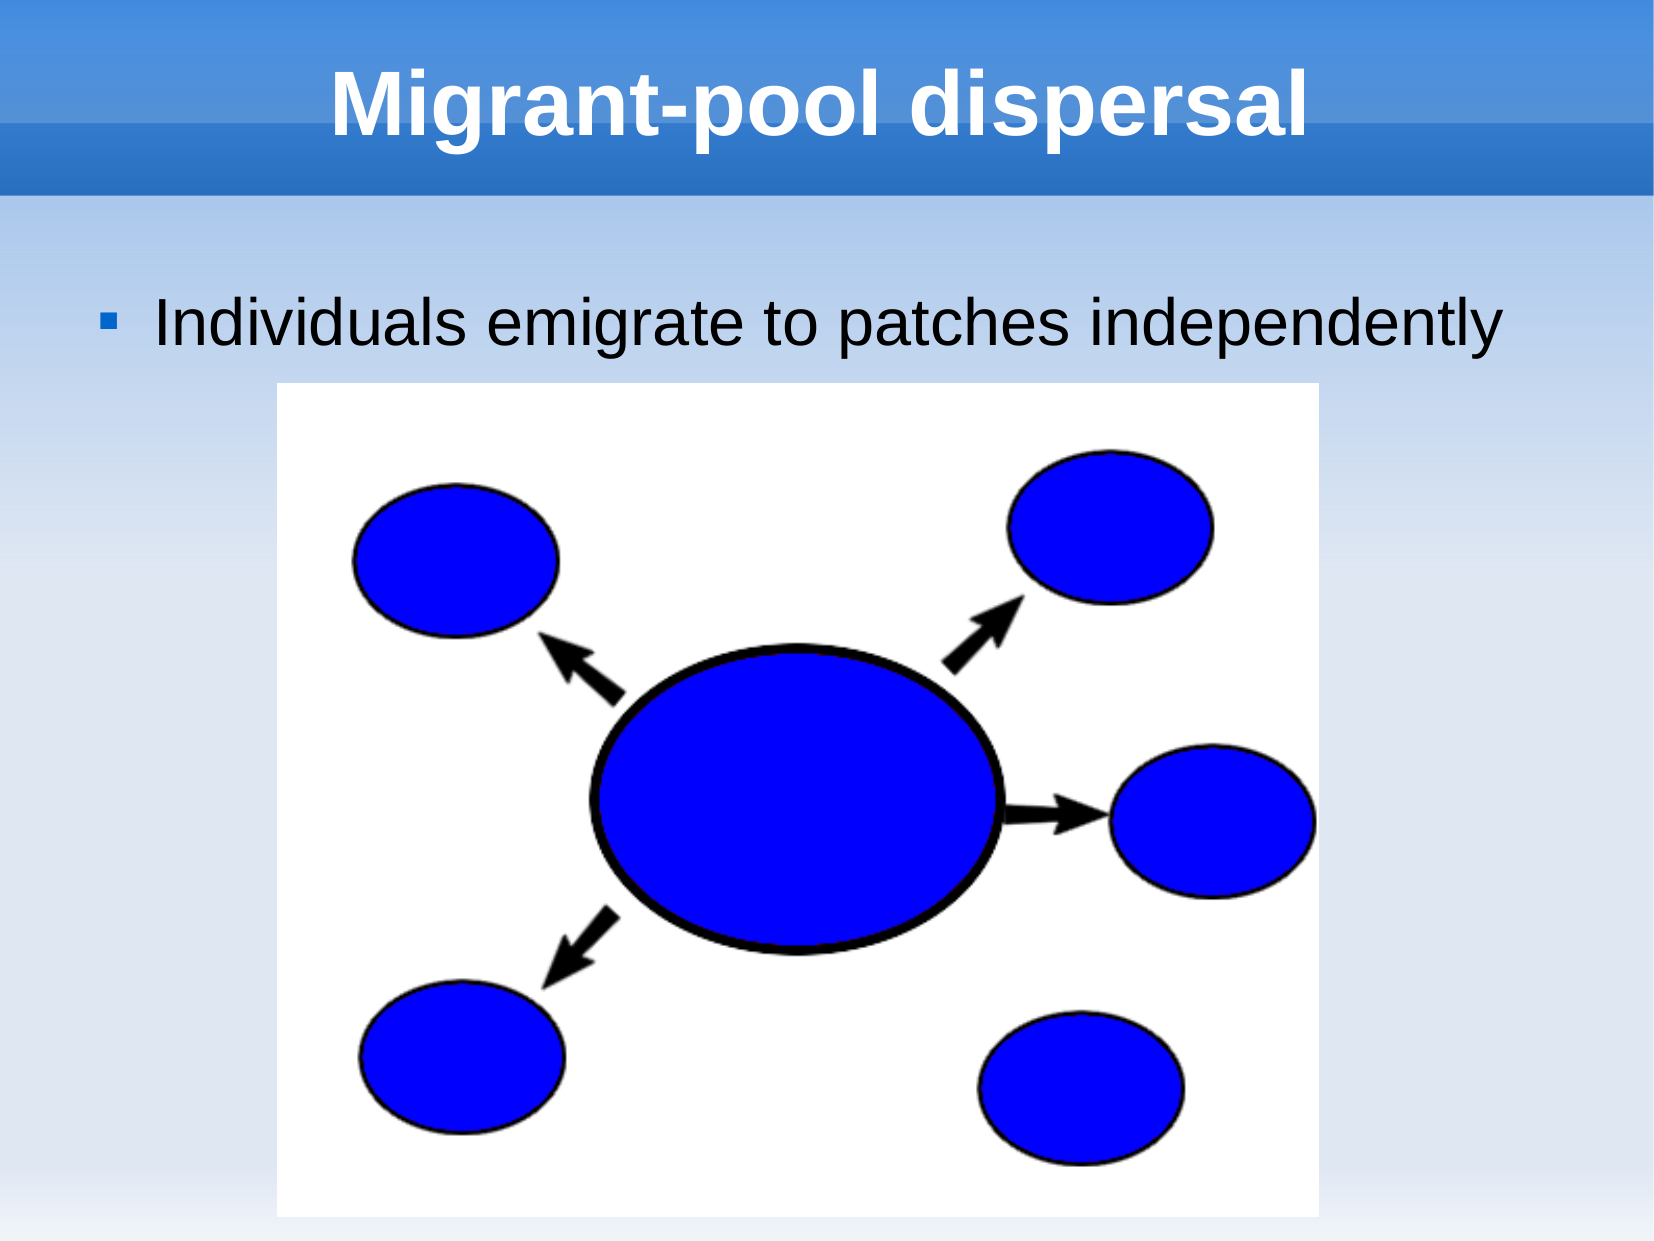

# Migrant-pool dispersal
Individuals emigrate to patches independently